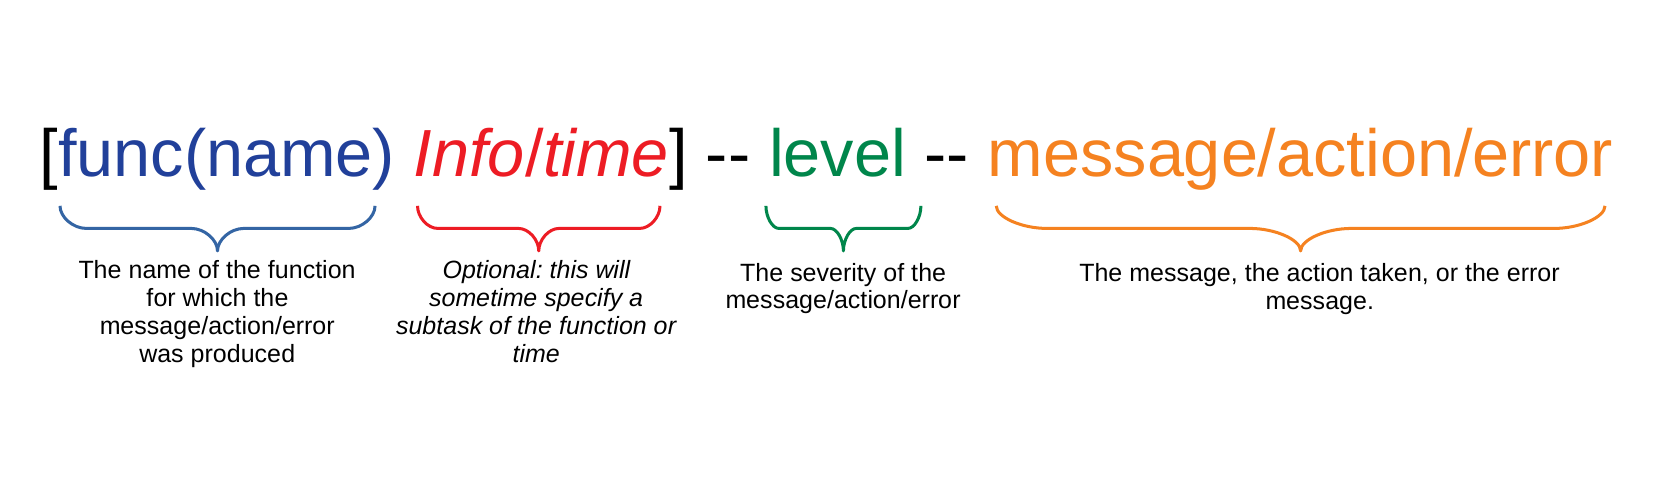

# [func(name) Info/time] -- level -- message/action/error
The name of the function for which the message/action/error was produced
Optional: this will sometime specify a subtask of the function or time
The severity of the message/action/error
The message, the action taken, or the error message.